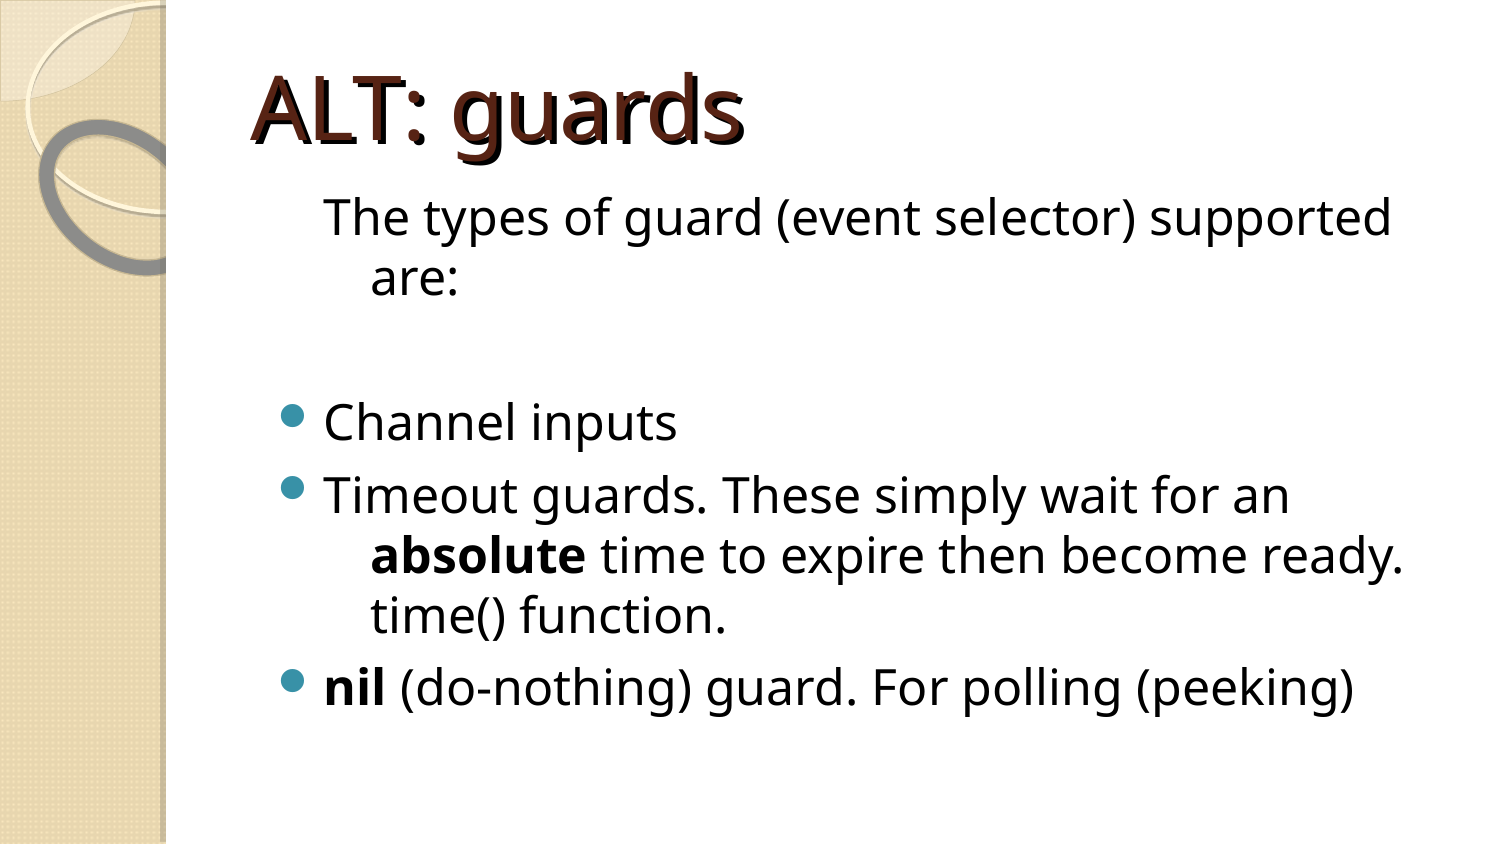

# ALT: guards
The types of guard (event selector) supported are:
Channel inputs
Timeout guards. These simply wait for an absolute time to expire then become ready. time() function.
nil (do-nothing) guard. For polling (peeking)